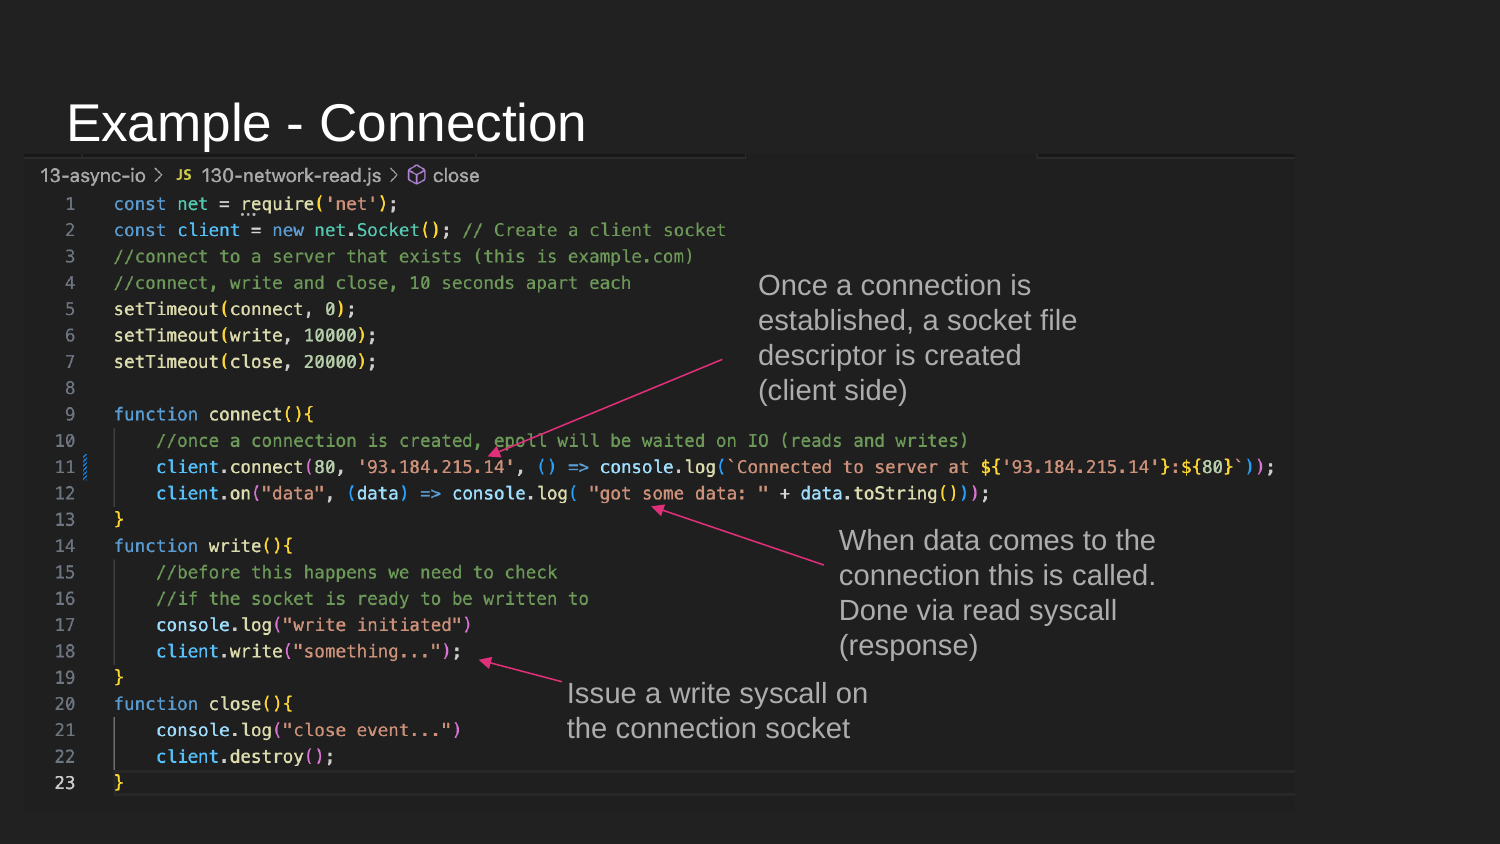

# Example - Connection
Once a connection is established, a socket file descriptor is created (client side)
When data comes to the connection this is called.
Done via read syscall (response)
Issue a write syscall on the connection socket